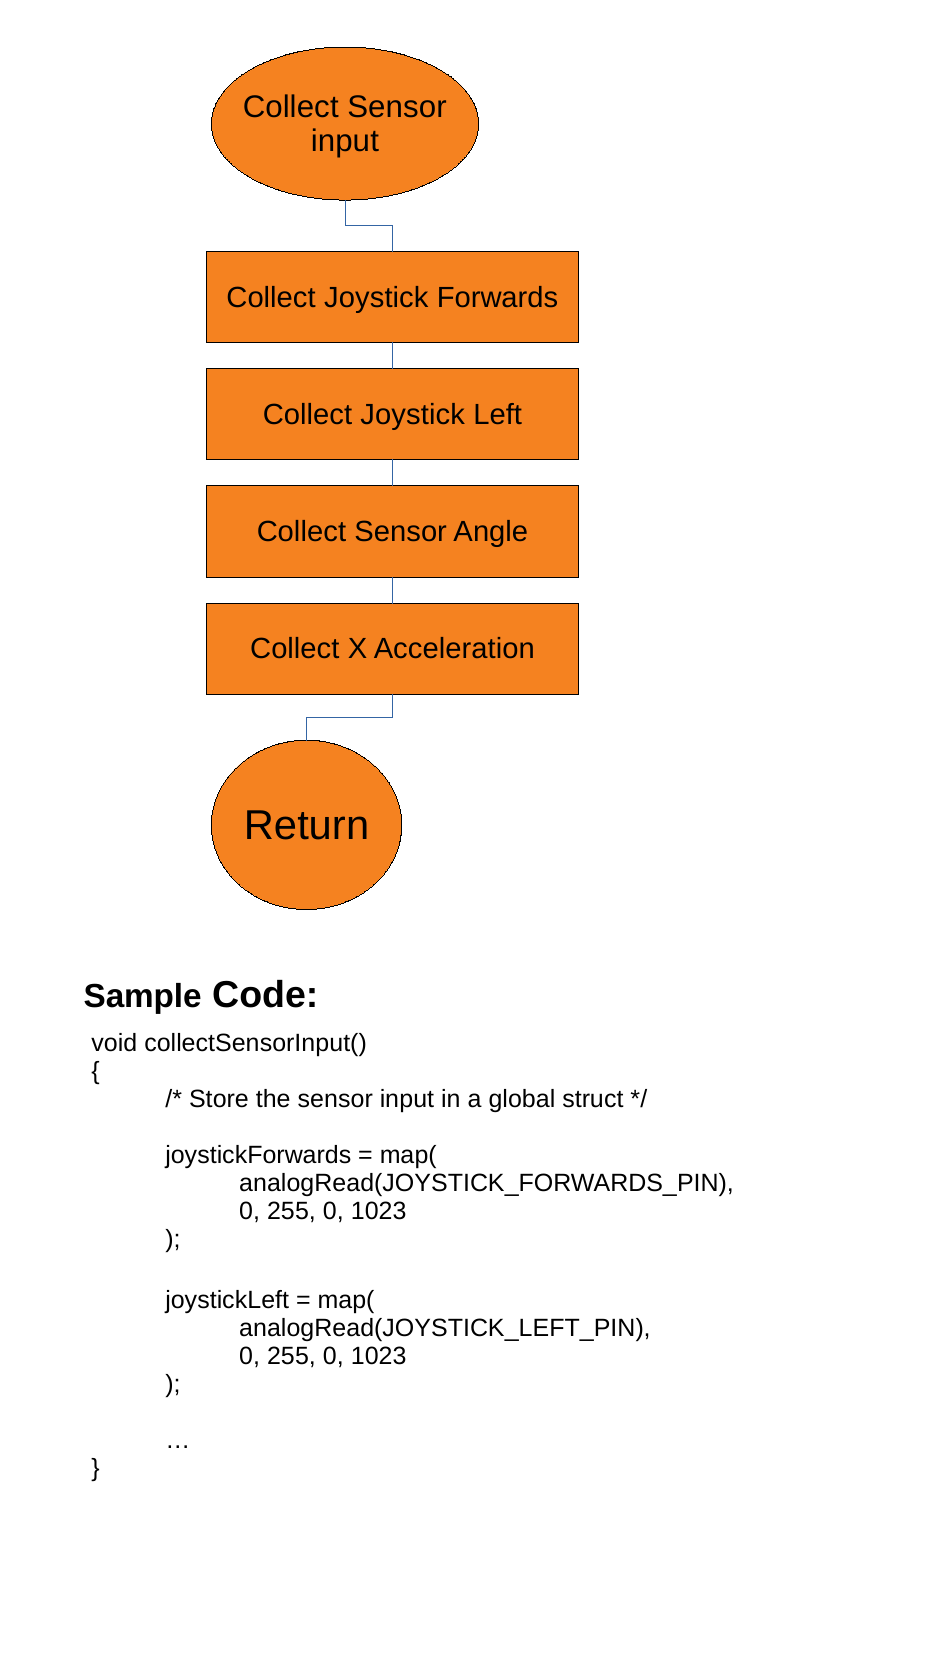

Collect Sensor
input
Collect Joystick Forwards
Collect Joystick Left
Collect Sensor Angle
Collect X Acceleration
Return
Sample Code:
void collectSensorInput()
{
	/* Store the sensor input in a global struct */
	joystickForwards = map(
		analogRead(JOYSTICK_FORWARDS_PIN),
		0, 255, 0, 1023
	);
	joystickLeft = map(
		analogRead(JOYSTICK_LEFT_PIN),
		0, 255, 0, 1023
	);
	…
}